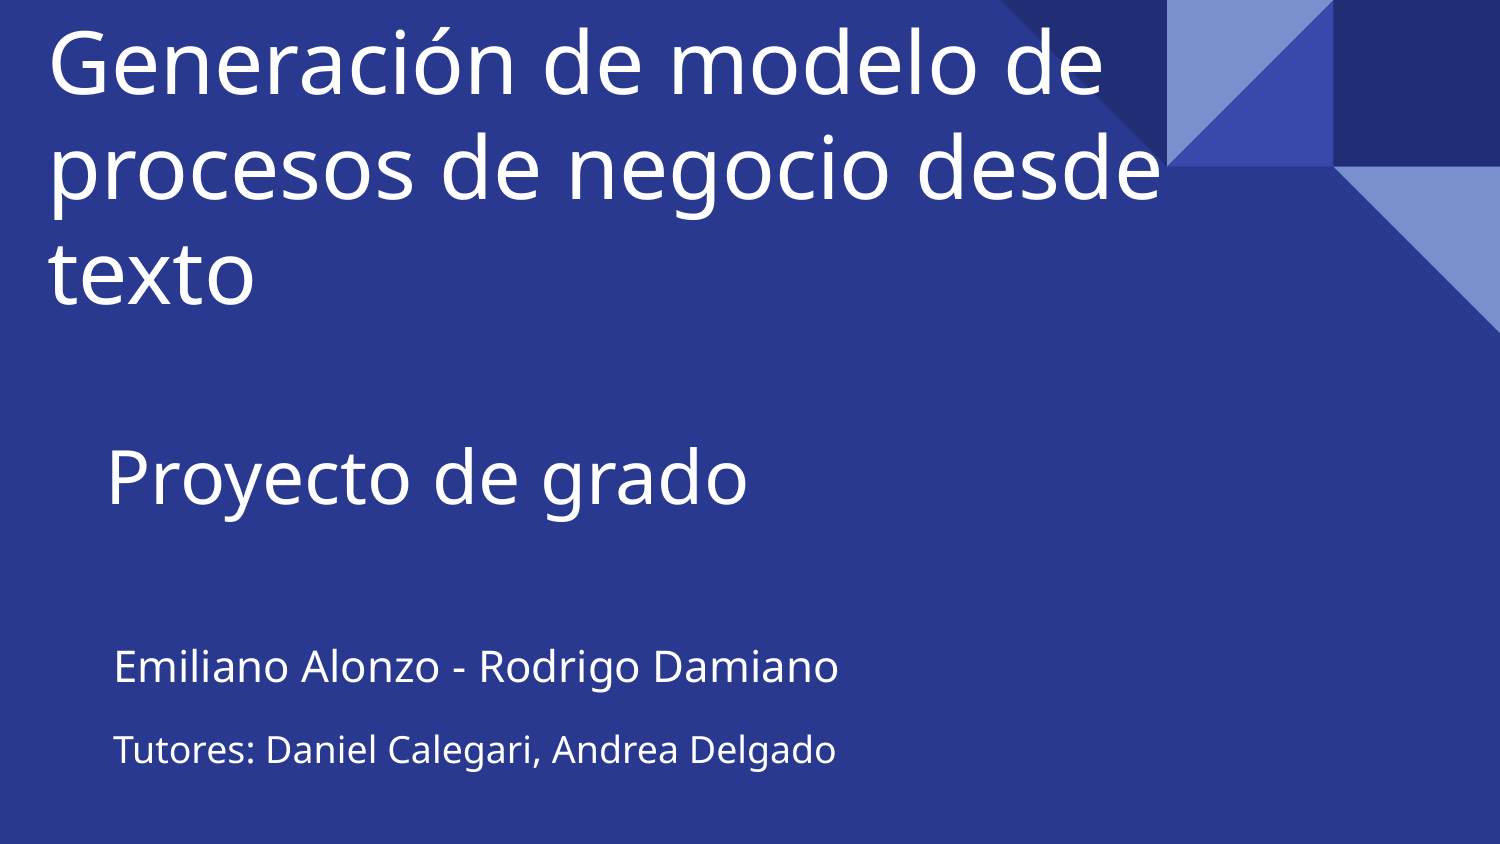

# Generación de modelo de procesos de negocio desde texto
Proyecto de grado
Emiliano Alonzo - Rodrigo Damiano
Tutores: Daniel Calegari, Andrea Delgado